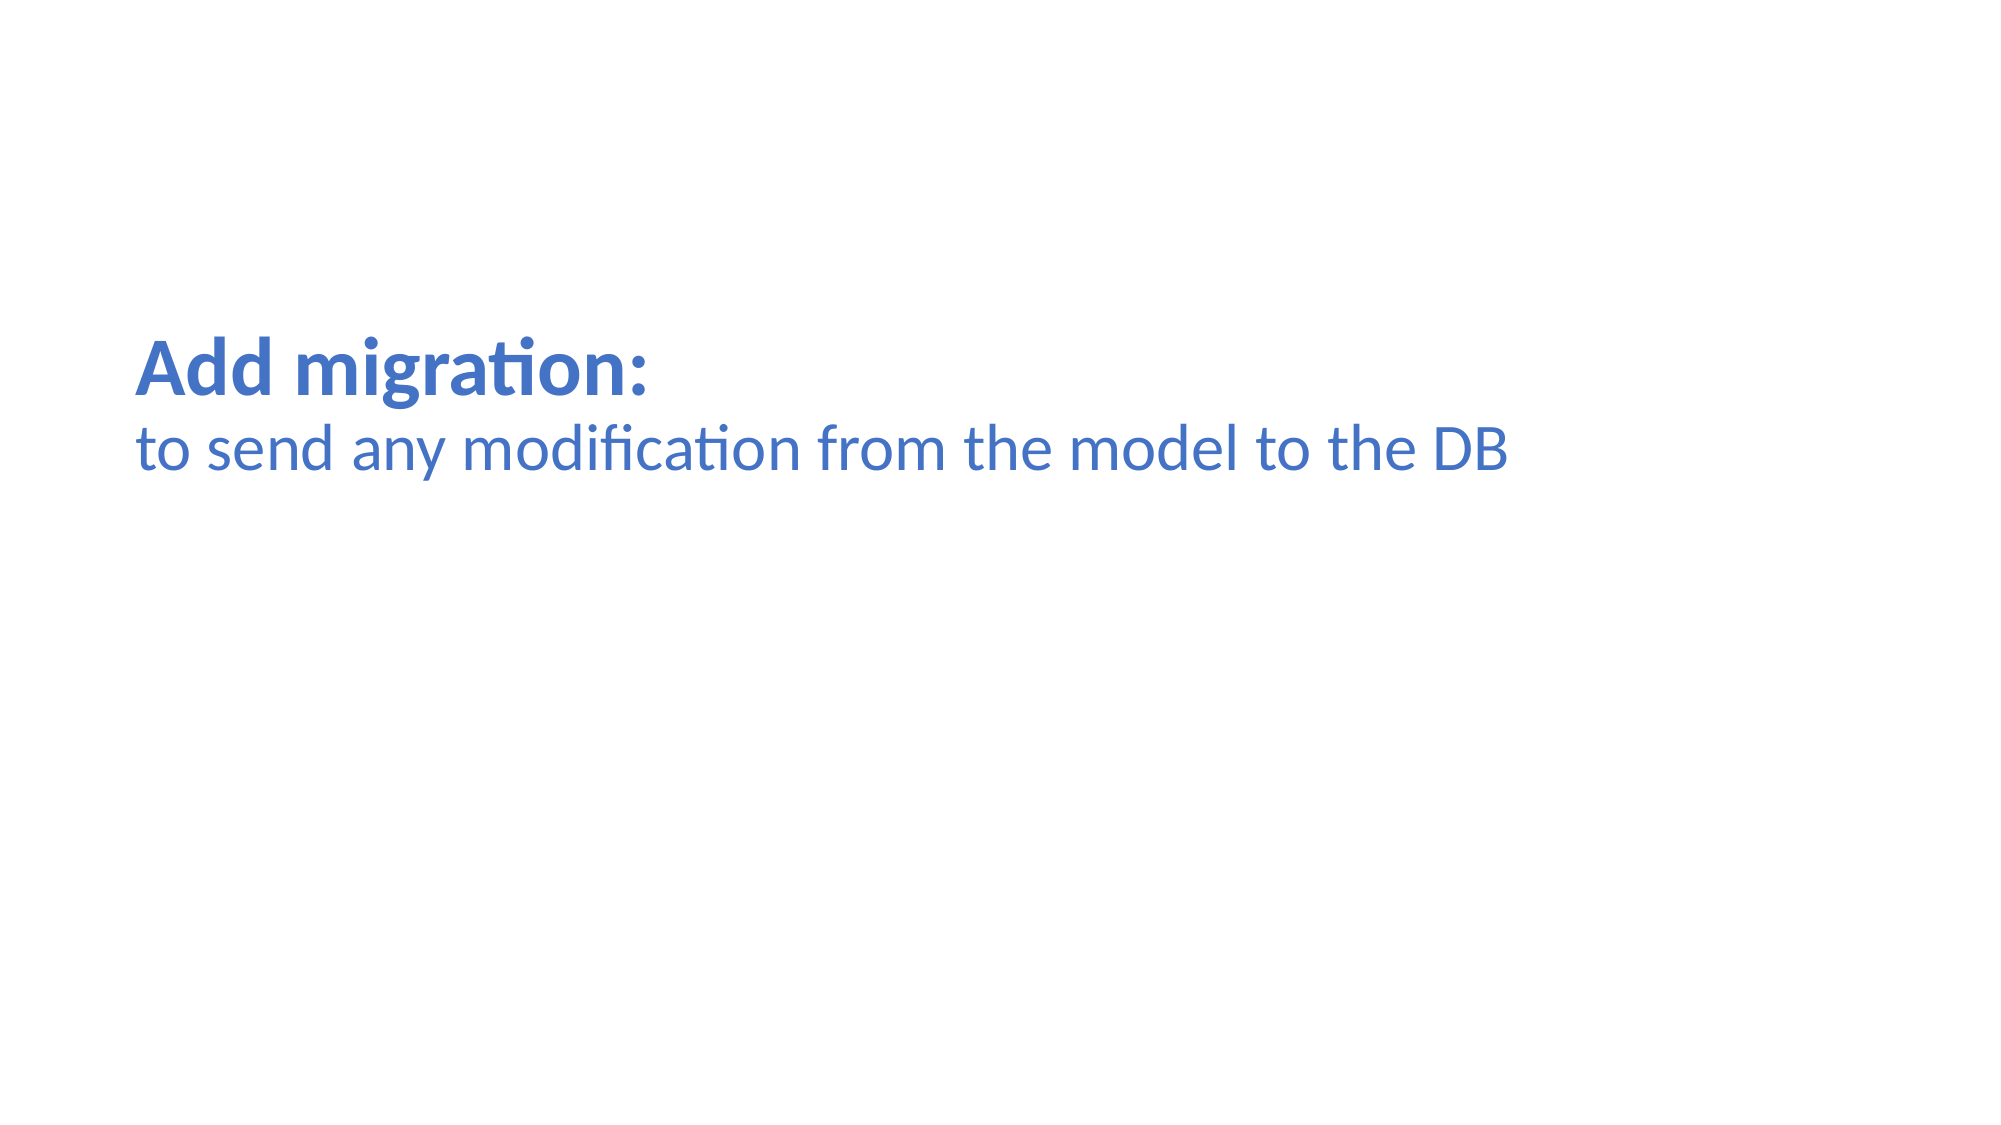

# Add migration: to send any modification from the model to the DB